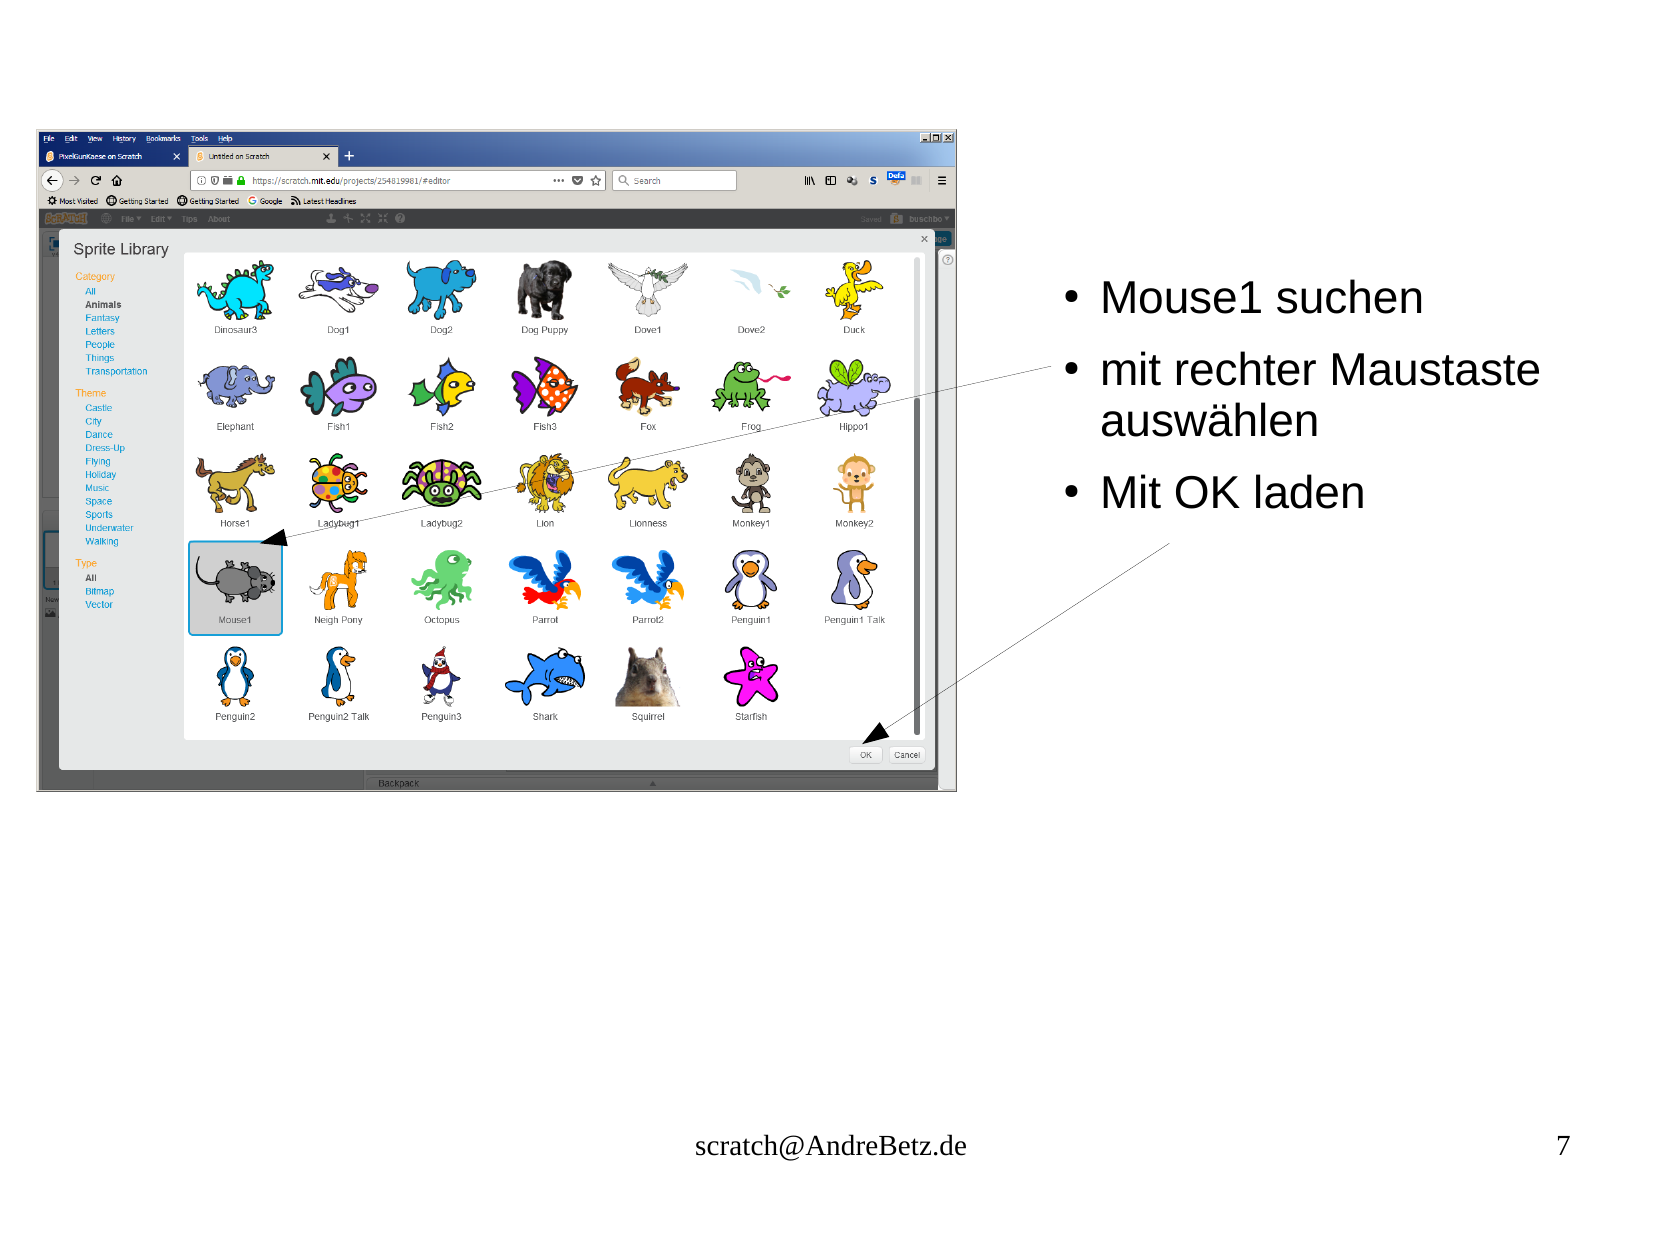

# Mouse1 suchen
mit rechter Maustaste auswählen
Mit OK laden
 scratch@AndreBetz.de
7